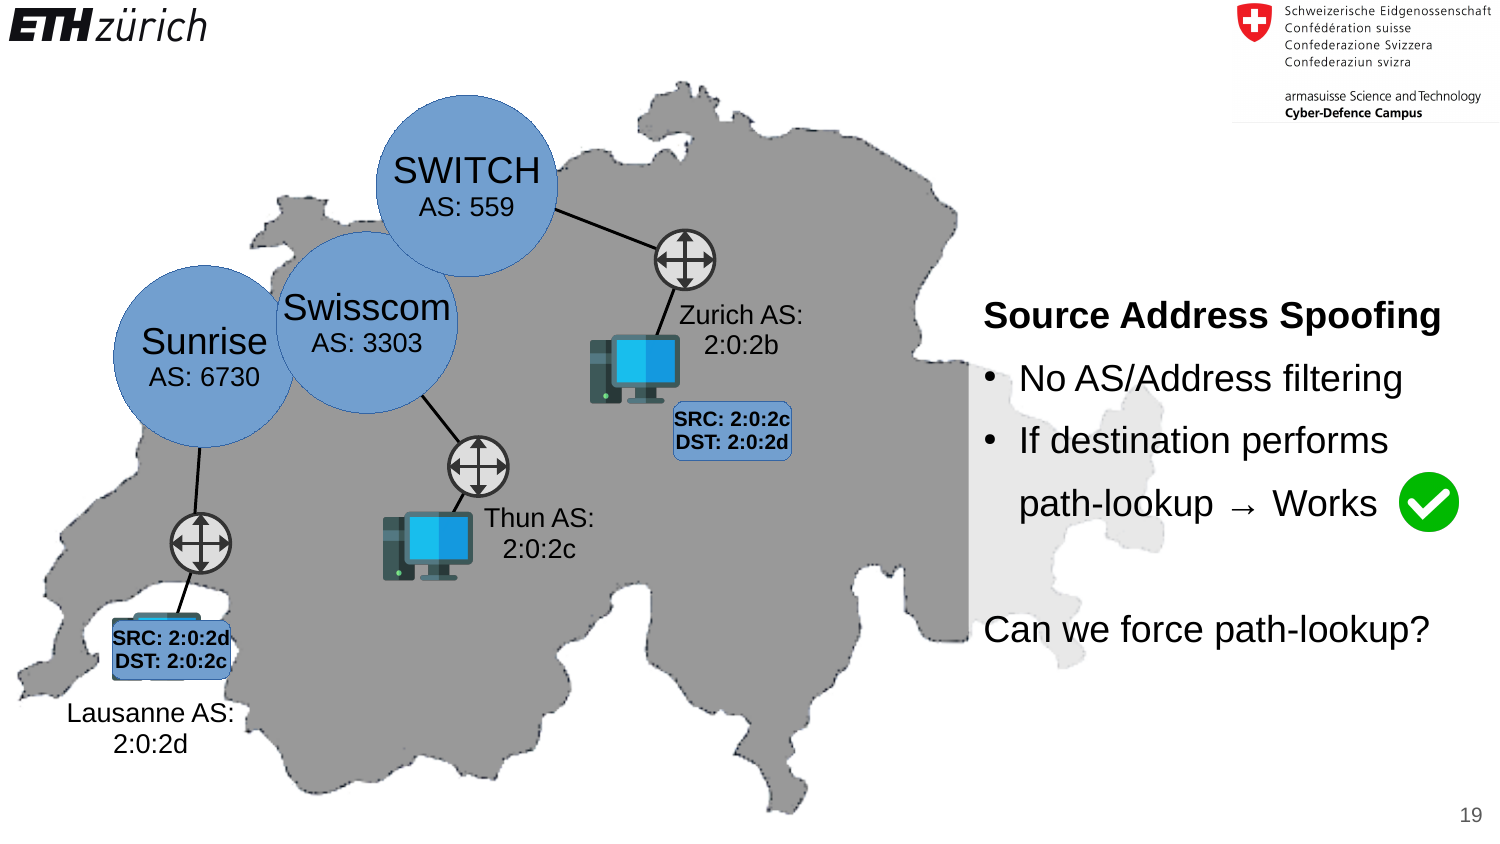

SWITCH
AS: 559
Swisscom
AS: 3303
Sunrise
AS: 6730
Source Address Spoofing
No AS/Address filtering
If destination performs path-lookup → Works
Can we force path-lookup?
Zurich AS:
2:0:2b
SRC: 2:0:2c
DST: 2:0:2d
Thun AS:
2:0:2c
SRC: 2:0:2d
DST: 2:0:2c
Lausanne AS:
2:0:2d
19